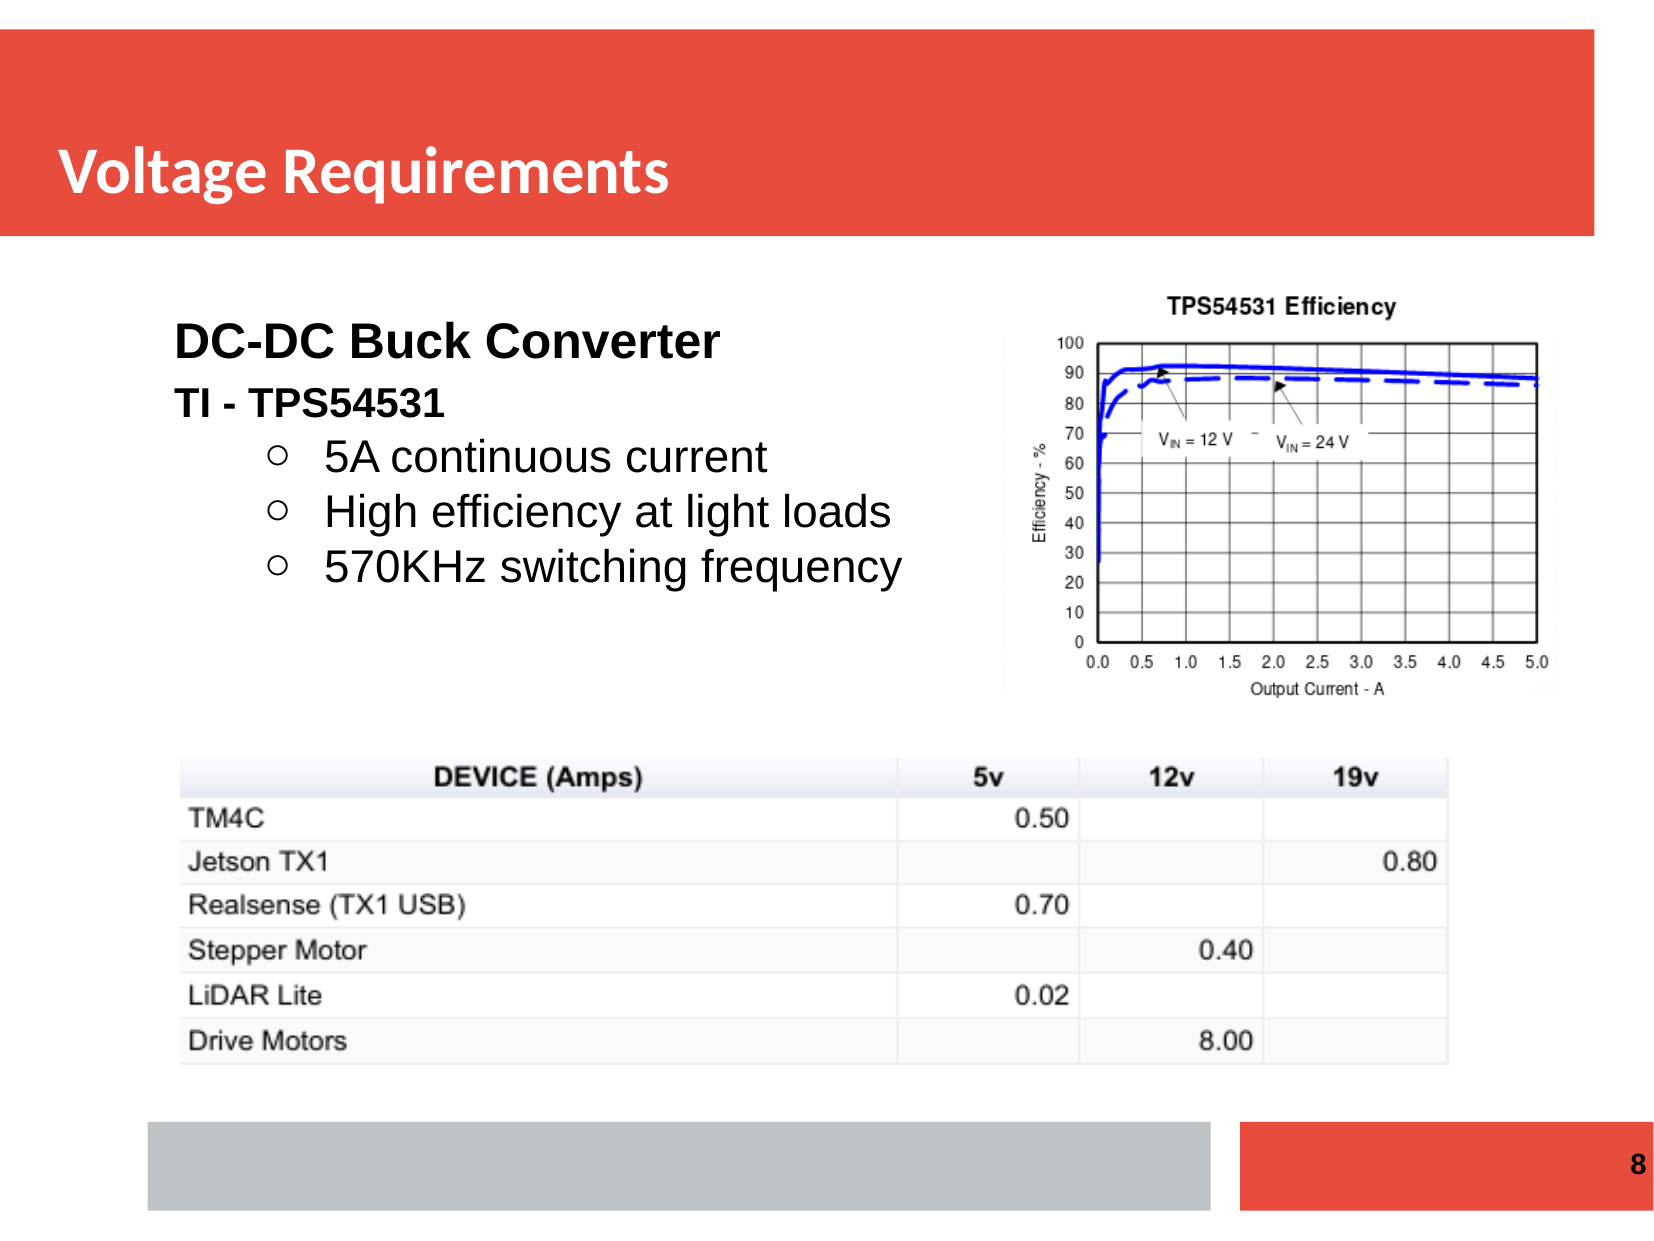

Voltage Requirements
DC-DC Buck Converter
TI - TPS54531
5A continuous current
High efficiency at light loads
570KHz switching frequency